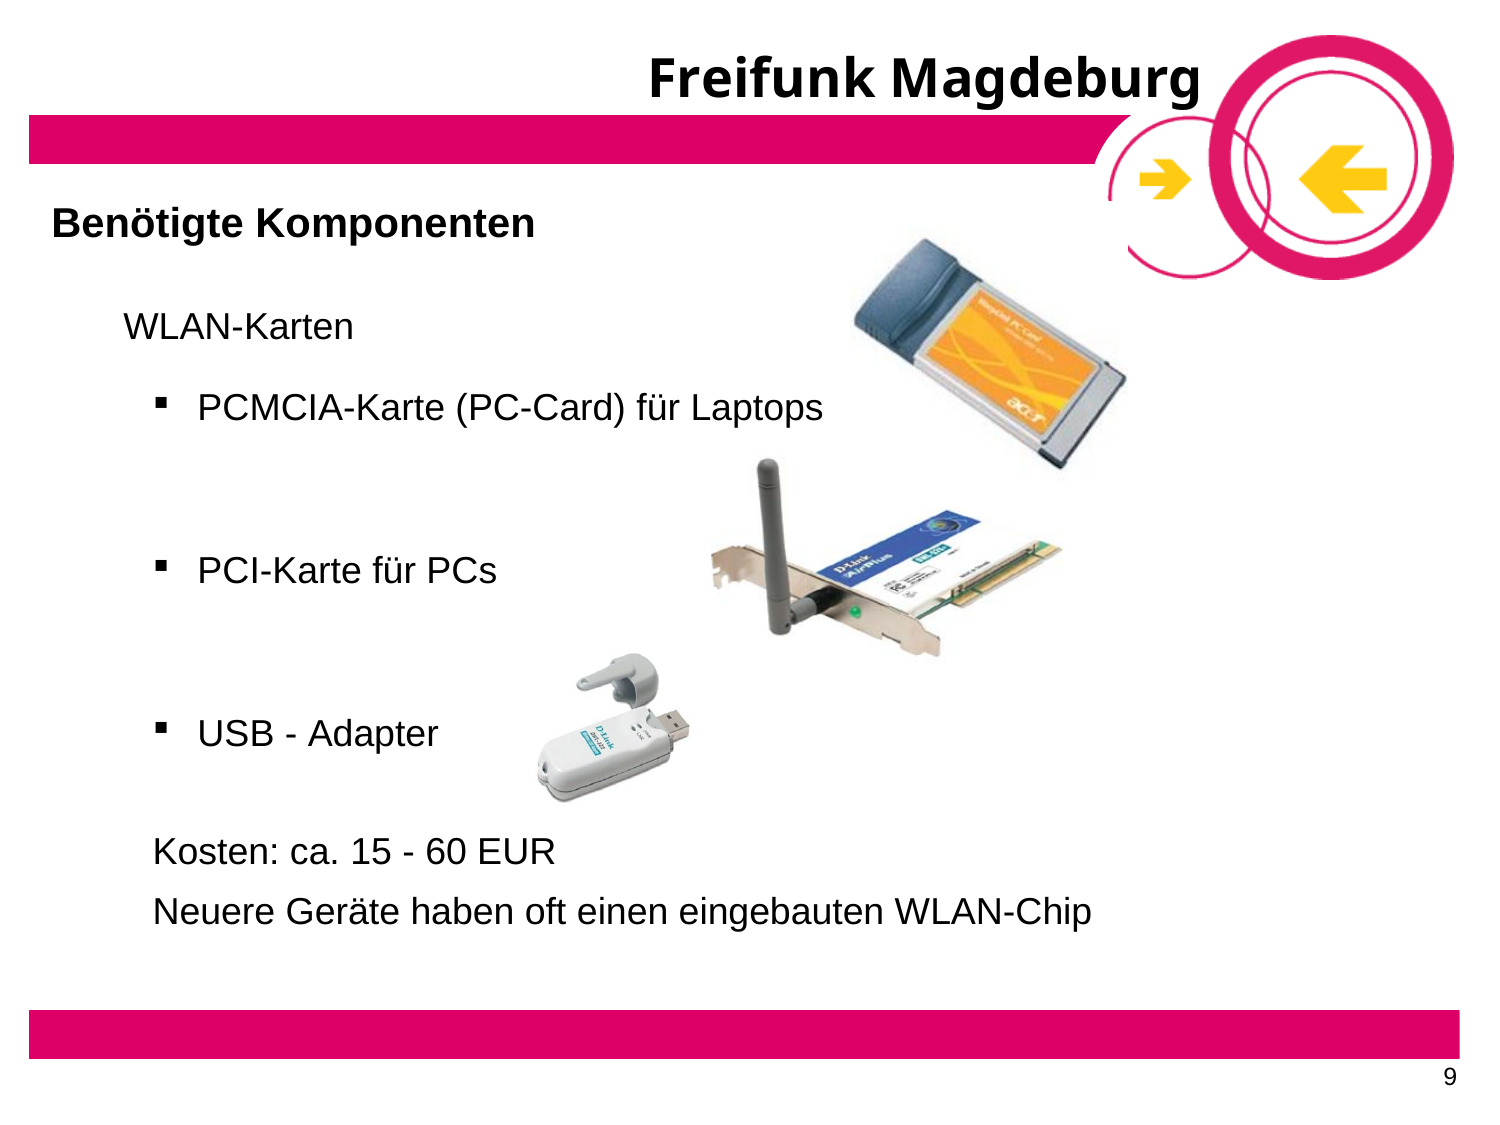

Benötigte Komponenten
WLAN-Karten
PCMCIA-Karte (PC-Card) für Laptops
PCI-Karte für PCs
USB - Adapter
Kosten: ca. 15 - 60 EUR
Neuere Geräte haben oft einen eingebauten WLAN-Chip
9